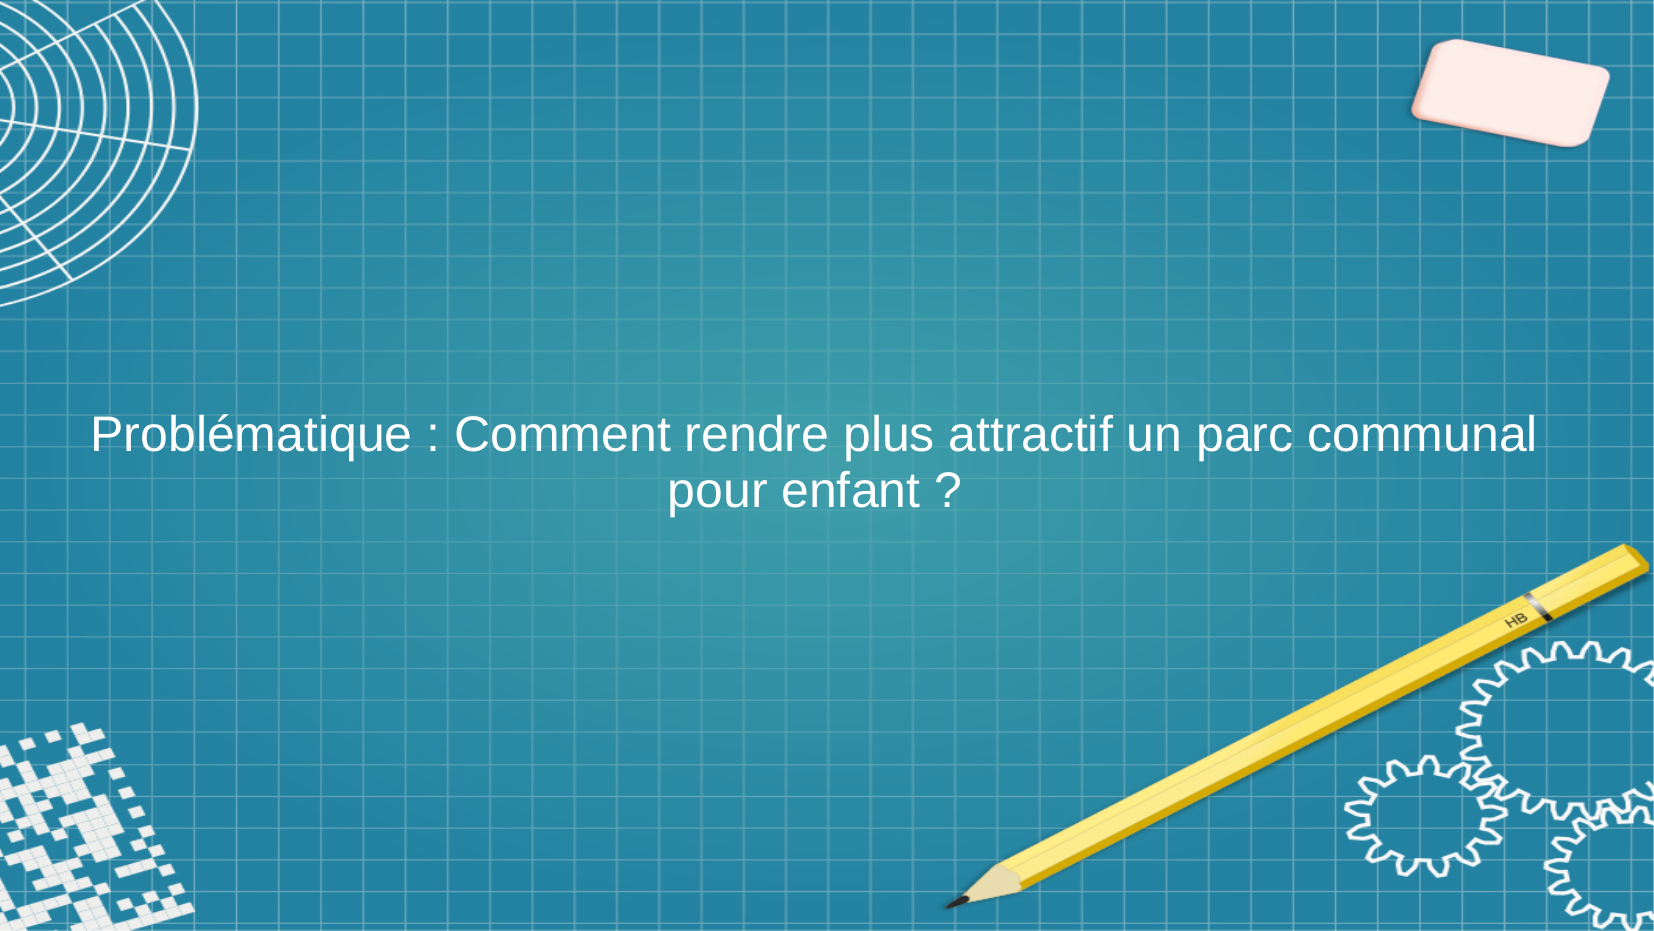

# Problématique : Comment rendre plus attractif un parc communal pour enfant ?